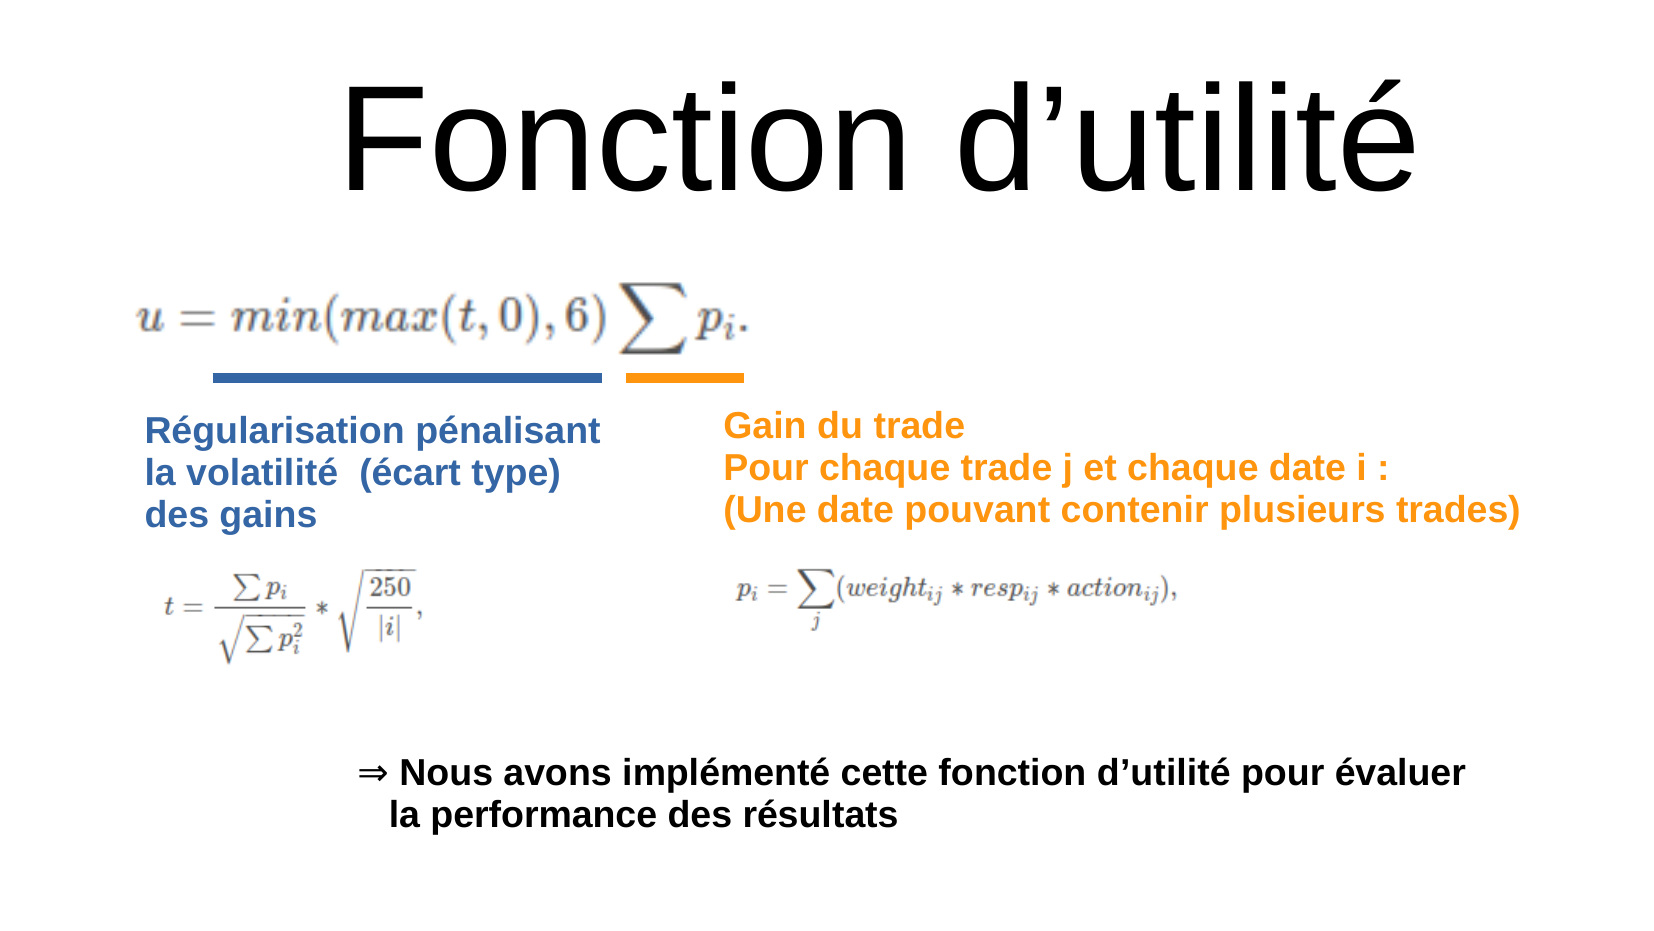

Fonction d’utilité
Gain du trade
Pour chaque trade j et chaque date i :
(Une date pouvant contenir plusieurs trades)
Régularisation pénalisant
la volatilité (écart type)
des gains
⇒ Nous avons implémenté cette fonction d’utilité pour évaluer
 la performance des résultats